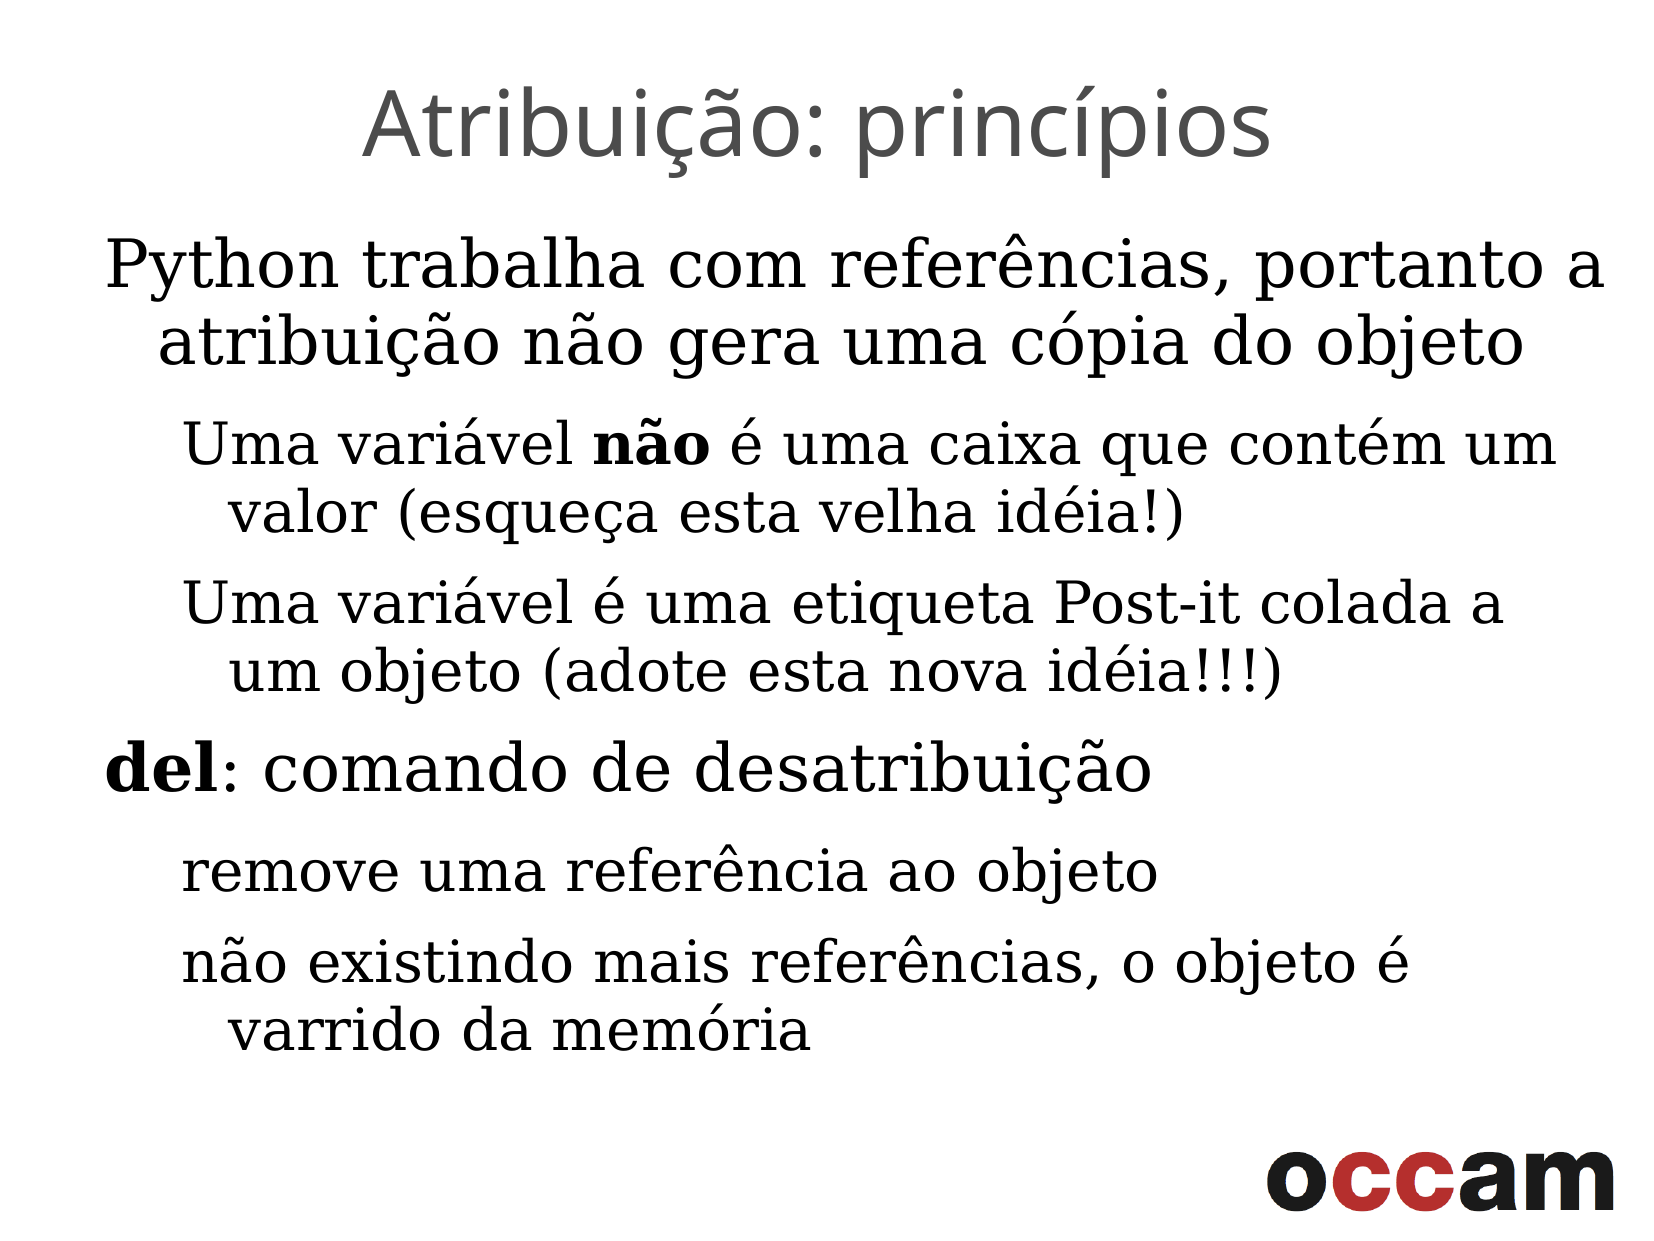

# Atribuição: princípios
Python trabalha com referências, portanto a atribuição não gera uma cópia do objeto
Uma variável não é uma caixa que contém um valor (esqueça esta velha idéia!)
Uma variável é uma etiqueta Post-it colada a um objeto (adote esta nova idéia!!!)
del: comando de desatribuição
remove uma referência ao objeto
não existindo mais referências, o objeto é varrido da memória